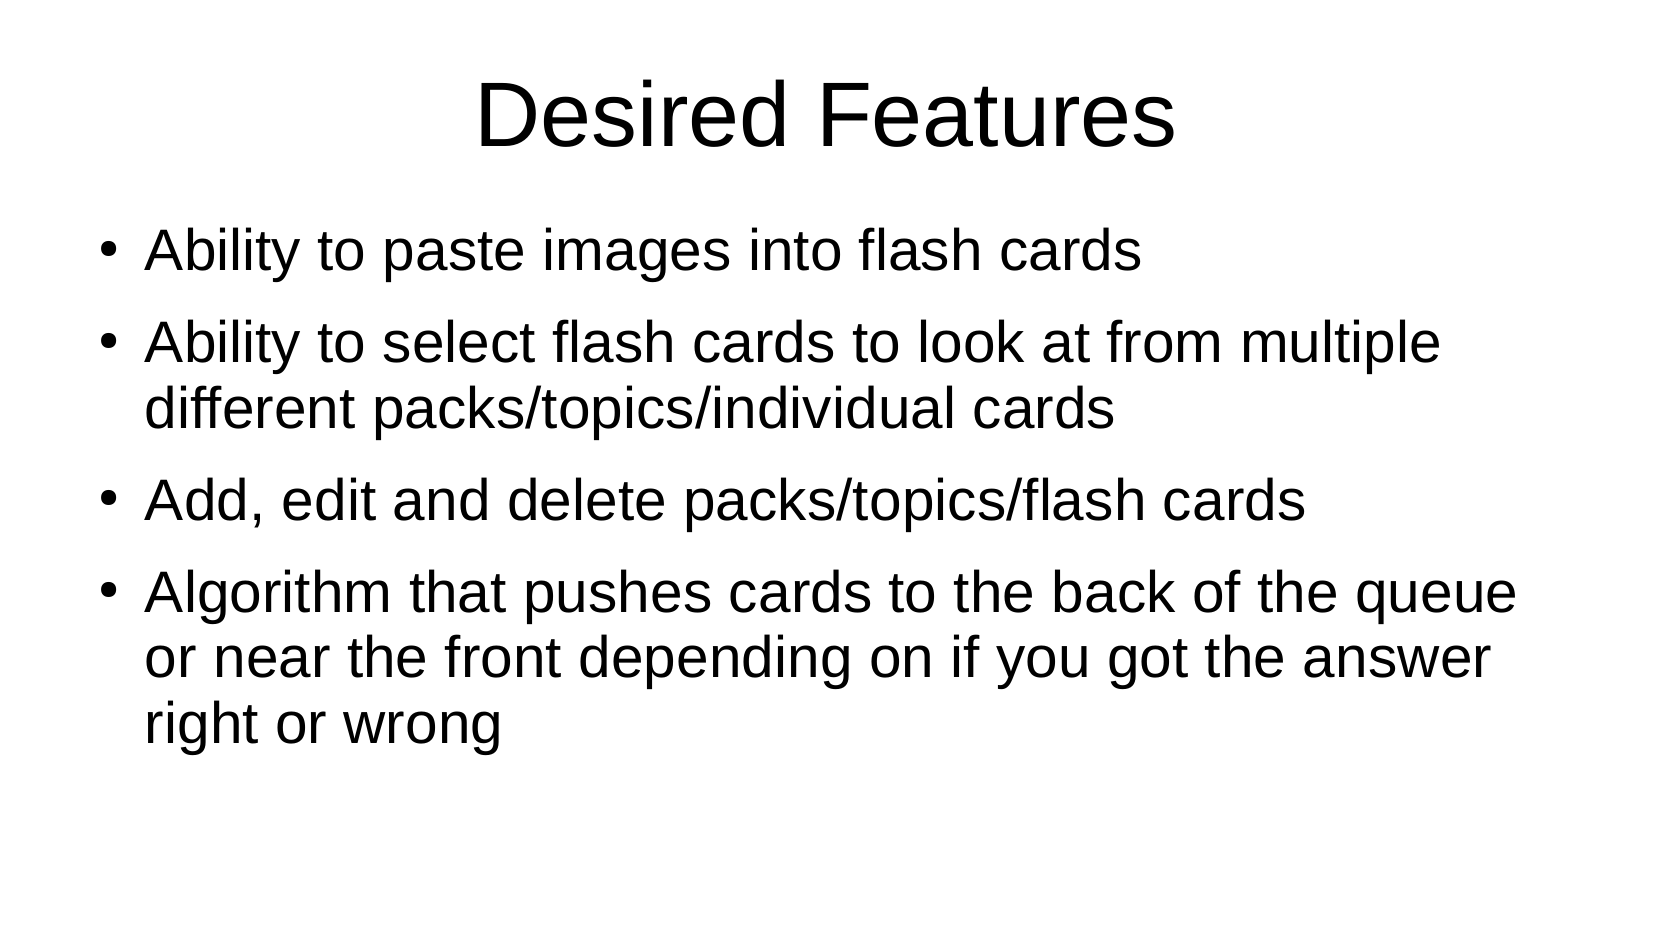

# Desired Features
Ability to paste images into flash cards
Ability to select flash cards to look at from multiple different packs/topics/individual cards
Add, edit and delete packs/topics/flash cards
Algorithm that pushes cards to the back of the queue or near the front depending on if you got the answer right or wrong